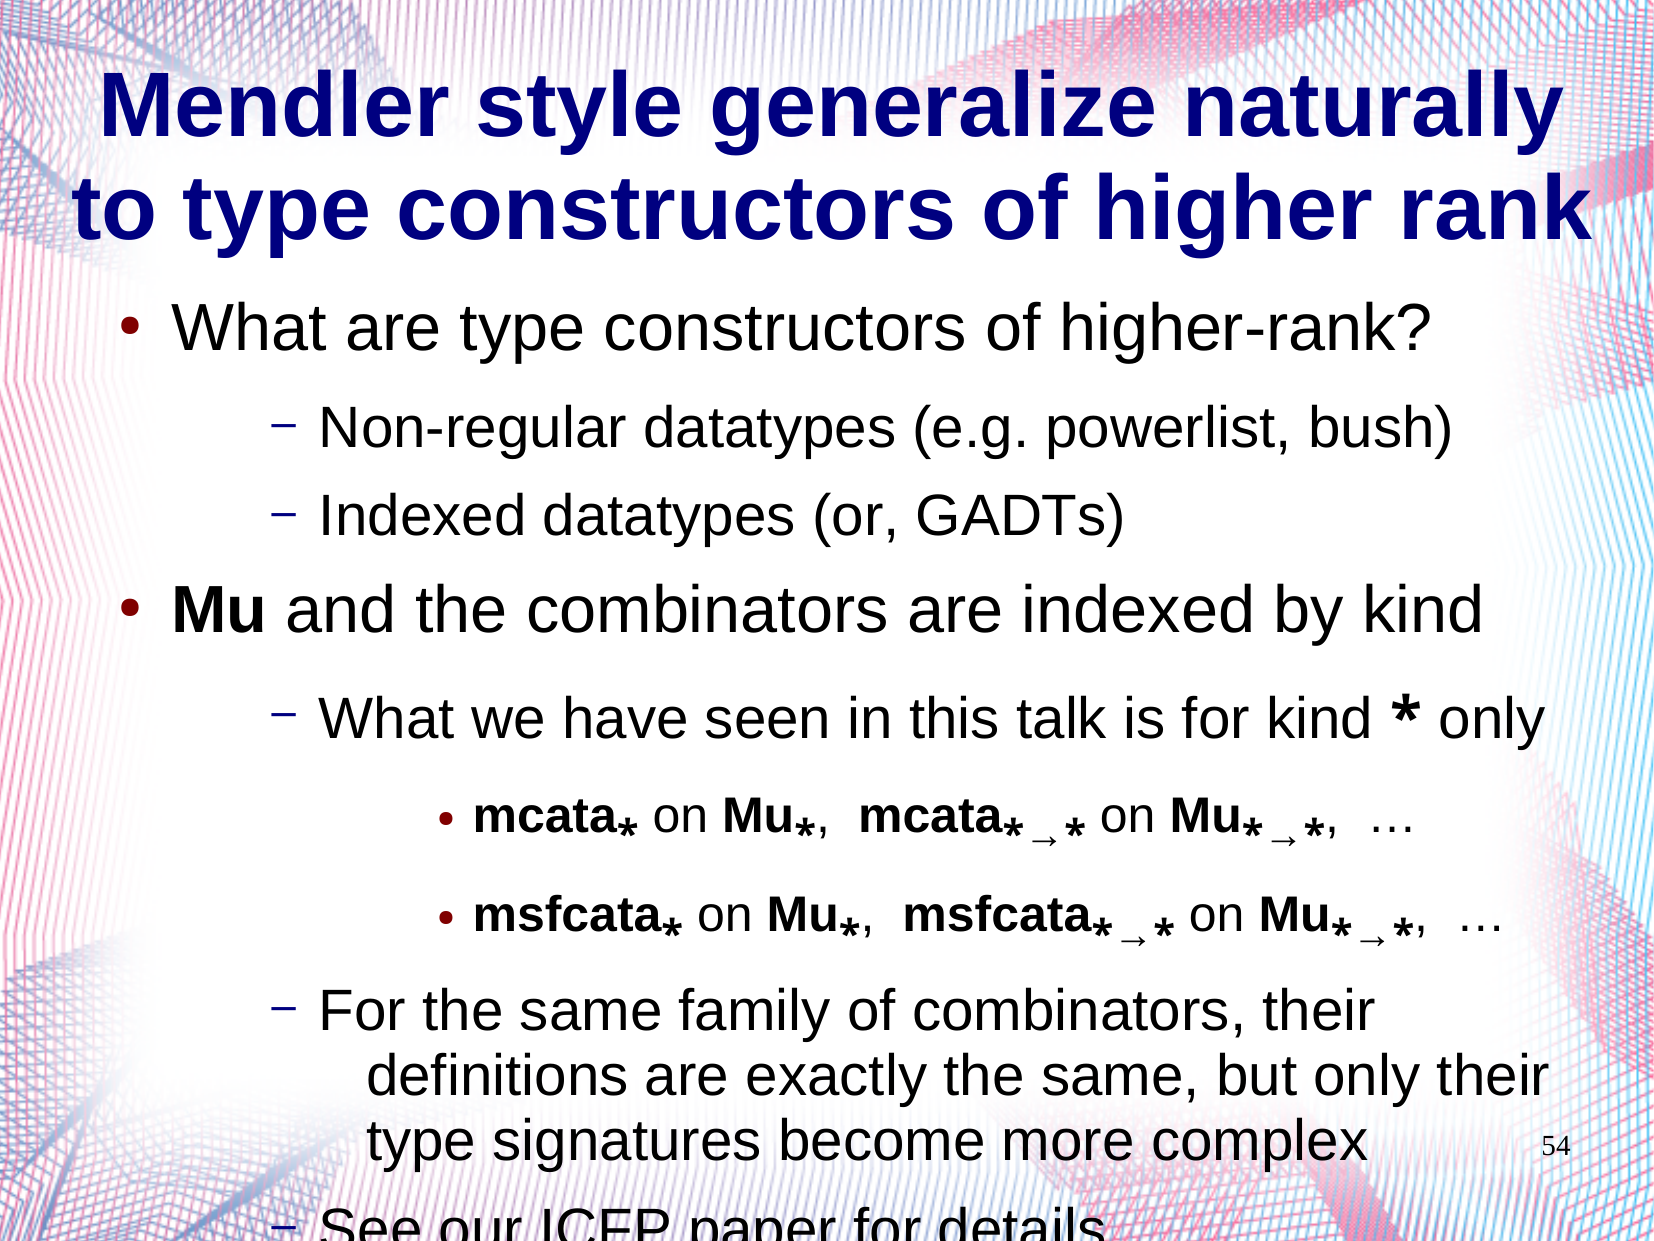

# Mendler style generalize naturally to type constructors of higher rank
What are type constructors of higher-rank?
Non-regular datatypes (e.g. powerlist, bush)
Indexed datatypes (or, GADTs)
Mu and the combinators are indexed by kind
What we have seen in this talk is for kind * only
mcata* on Mu*, mcata*→* on Mu*→*, …
msfcata* on Mu*, msfcata*→* on Mu*→*, …
For the same family of combinators, their definitions are exactly the same, but only their type signatures become more complex
See our ICFP paper for details
54